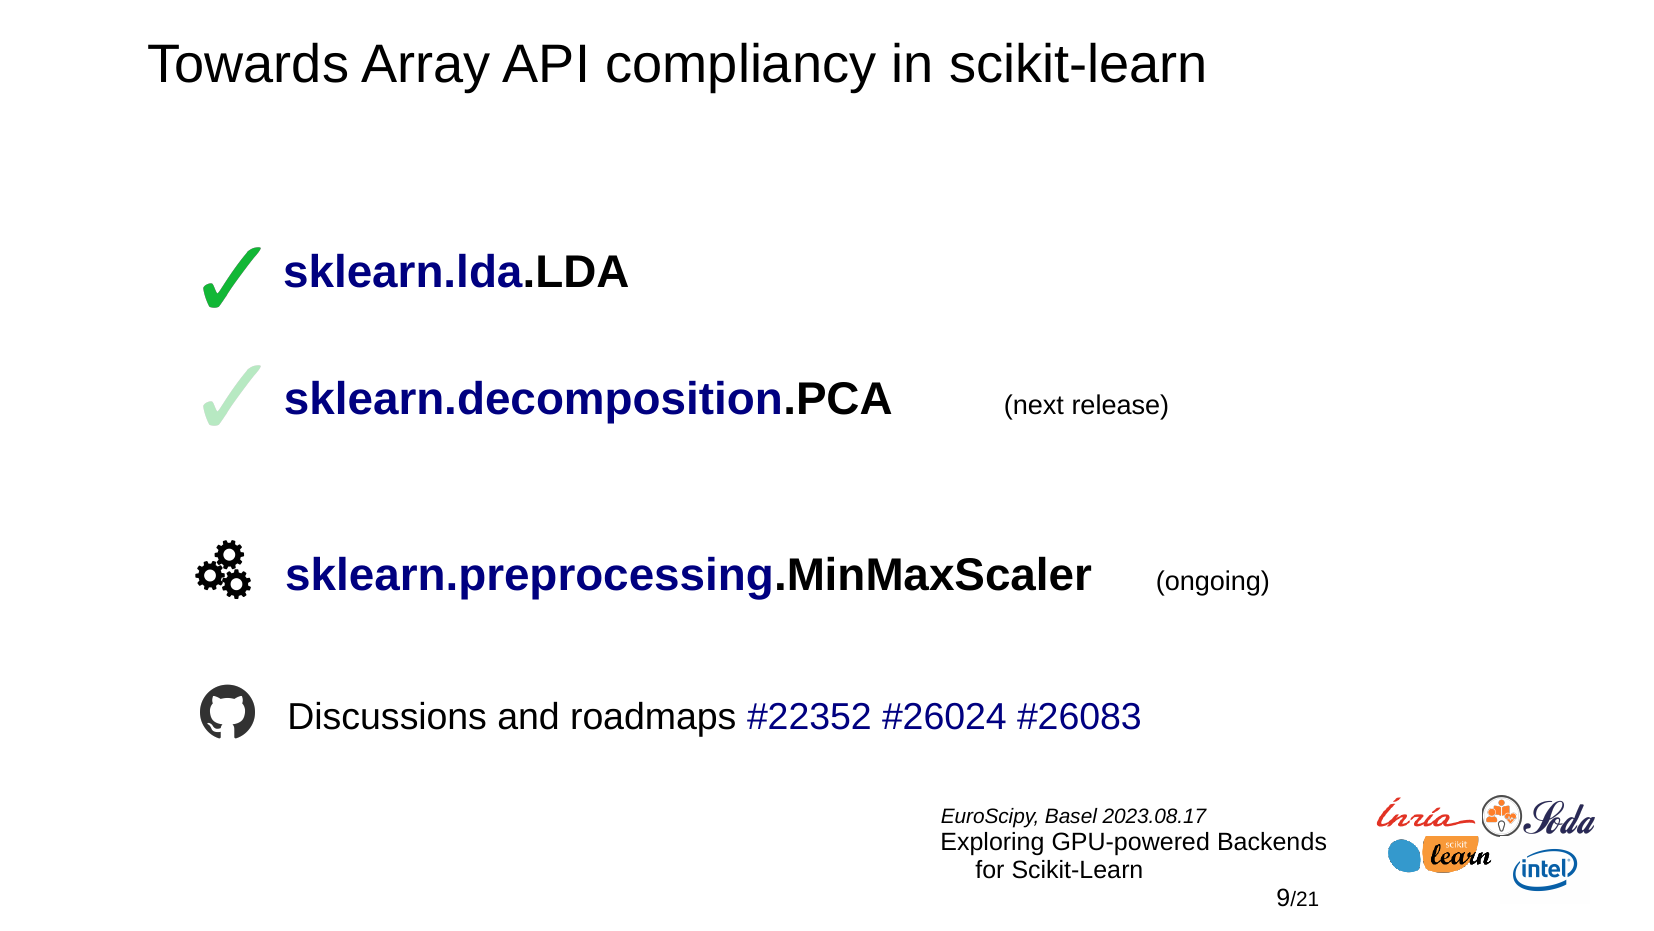

Towards Array API compliancy in scikit-learn
sklearn.lda.LDA
sklearn.decomposition.PCA
(next release)
sklearn.preprocessing.MinMaxScaler (ongoing)
Discussions and roadmaps #22352 #26024 #26083
 EuroScipy, Basel 2023.08.17
 Exploring GPU-powered Backends
 for Scikit-Learn
 9/21